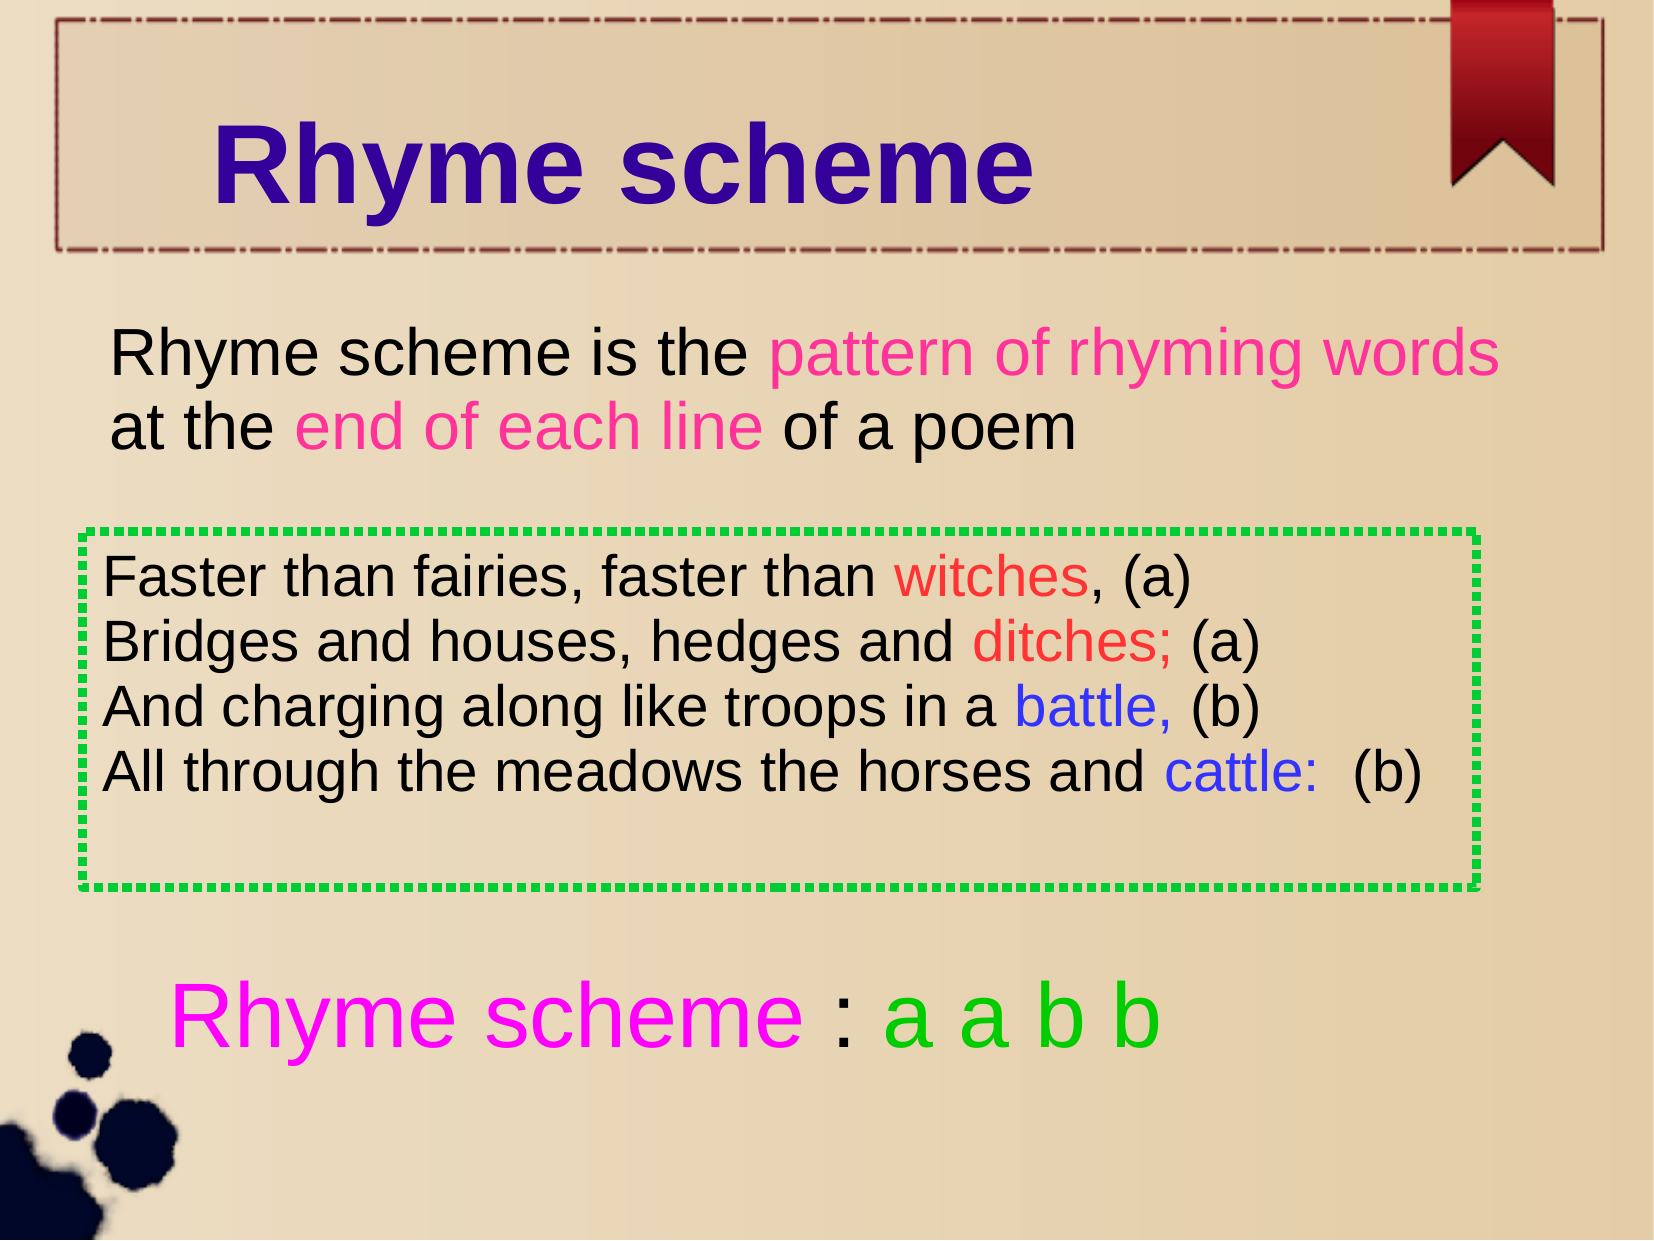

Rhyme scheme
Rhyme scheme is the pattern of rhyming words at the end of each line of a poem
Faster than fairies, faster than witches, (a)
Bridges and houses, hedges and ditches; (a)
And charging along like troops in a battle, (b)
All through the meadows the horses and cattle: (b)
Rhyme scheme : a a b b